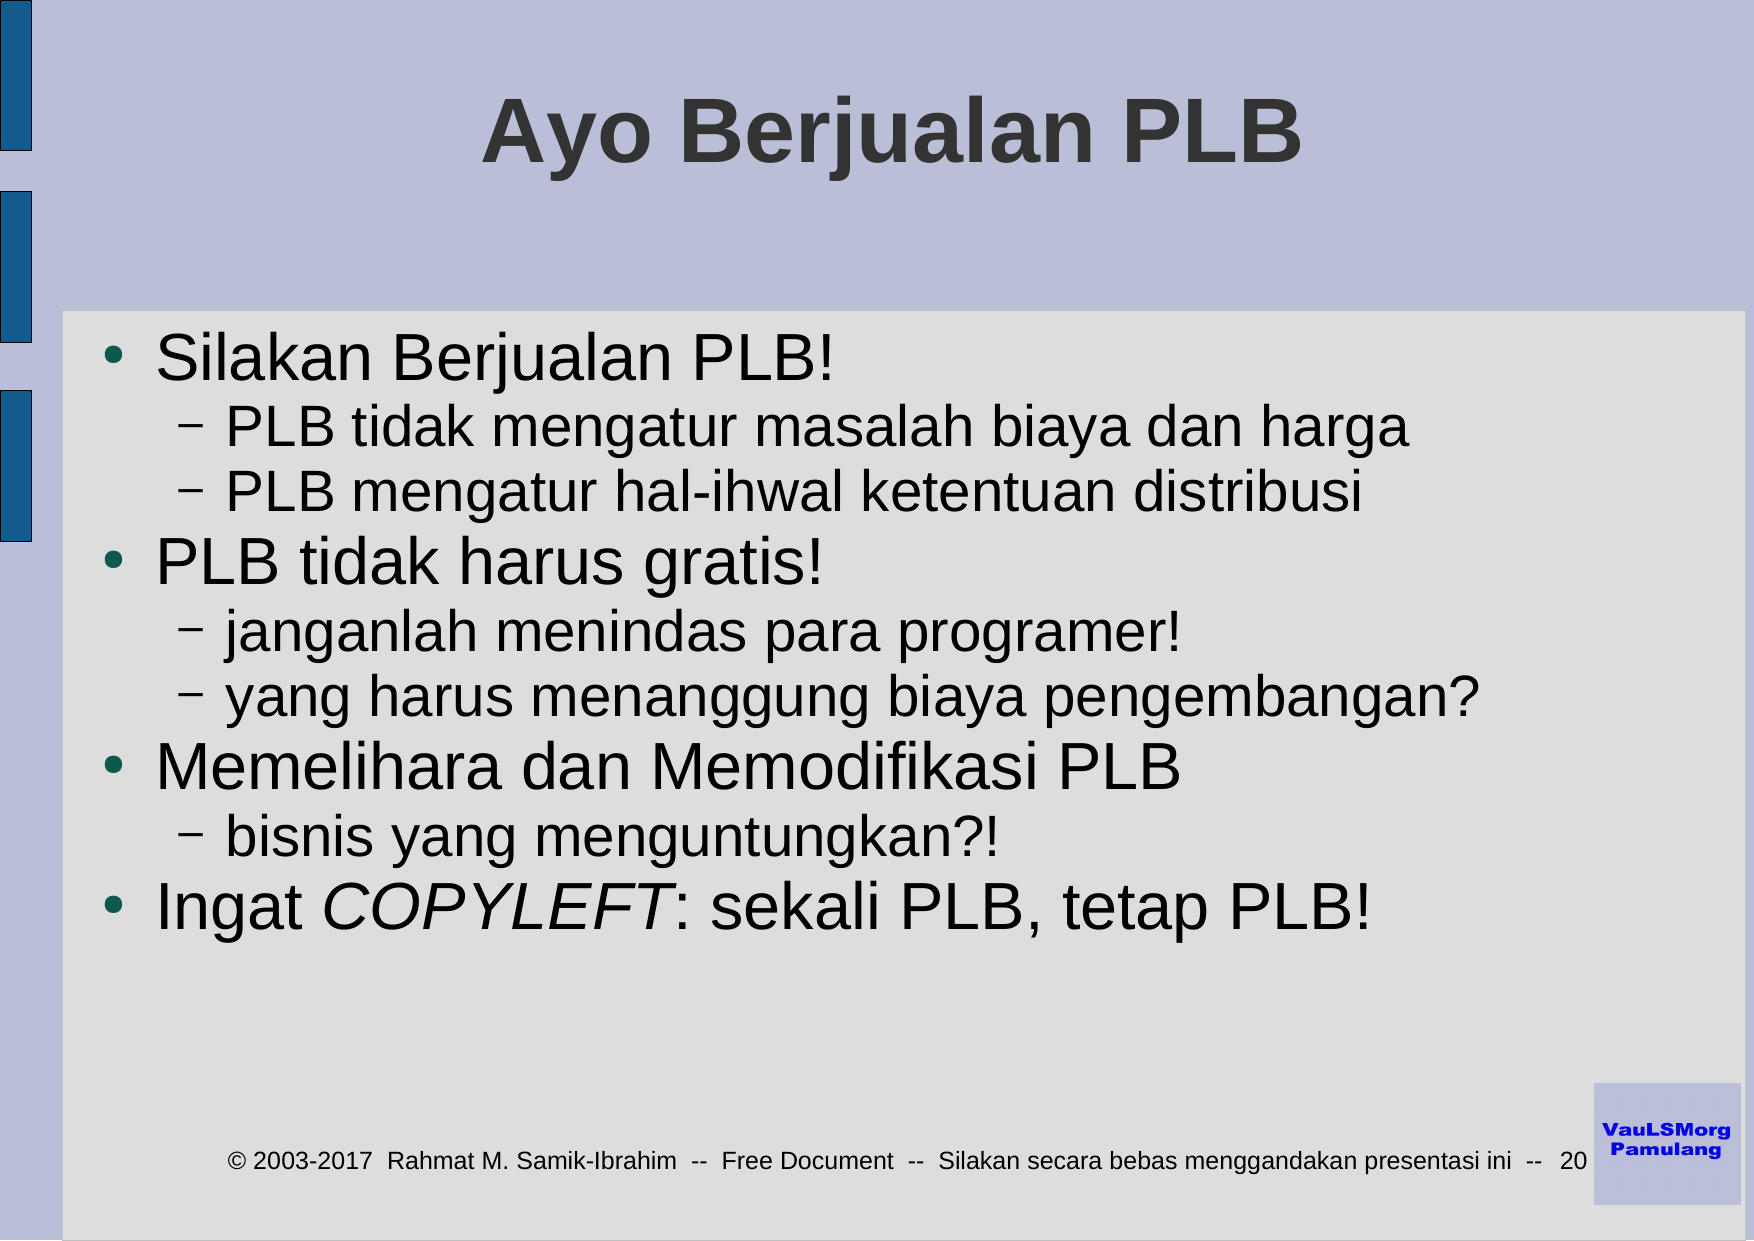

# Ayo Berjualan PLB
Silakan Berjualan PLB!
PLB tidak mengatur masalah biaya dan harga
PLB mengatur hal-ihwal ketentuan distribusi
PLB tidak harus gratis!
janganlah menindas para programer!
yang harus menanggung biaya pengembangan?
Memelihara dan Memodifikasi PLB
bisnis yang menguntungkan?!
Ingat COPYLEFT: sekali PLB, tetap PLB!